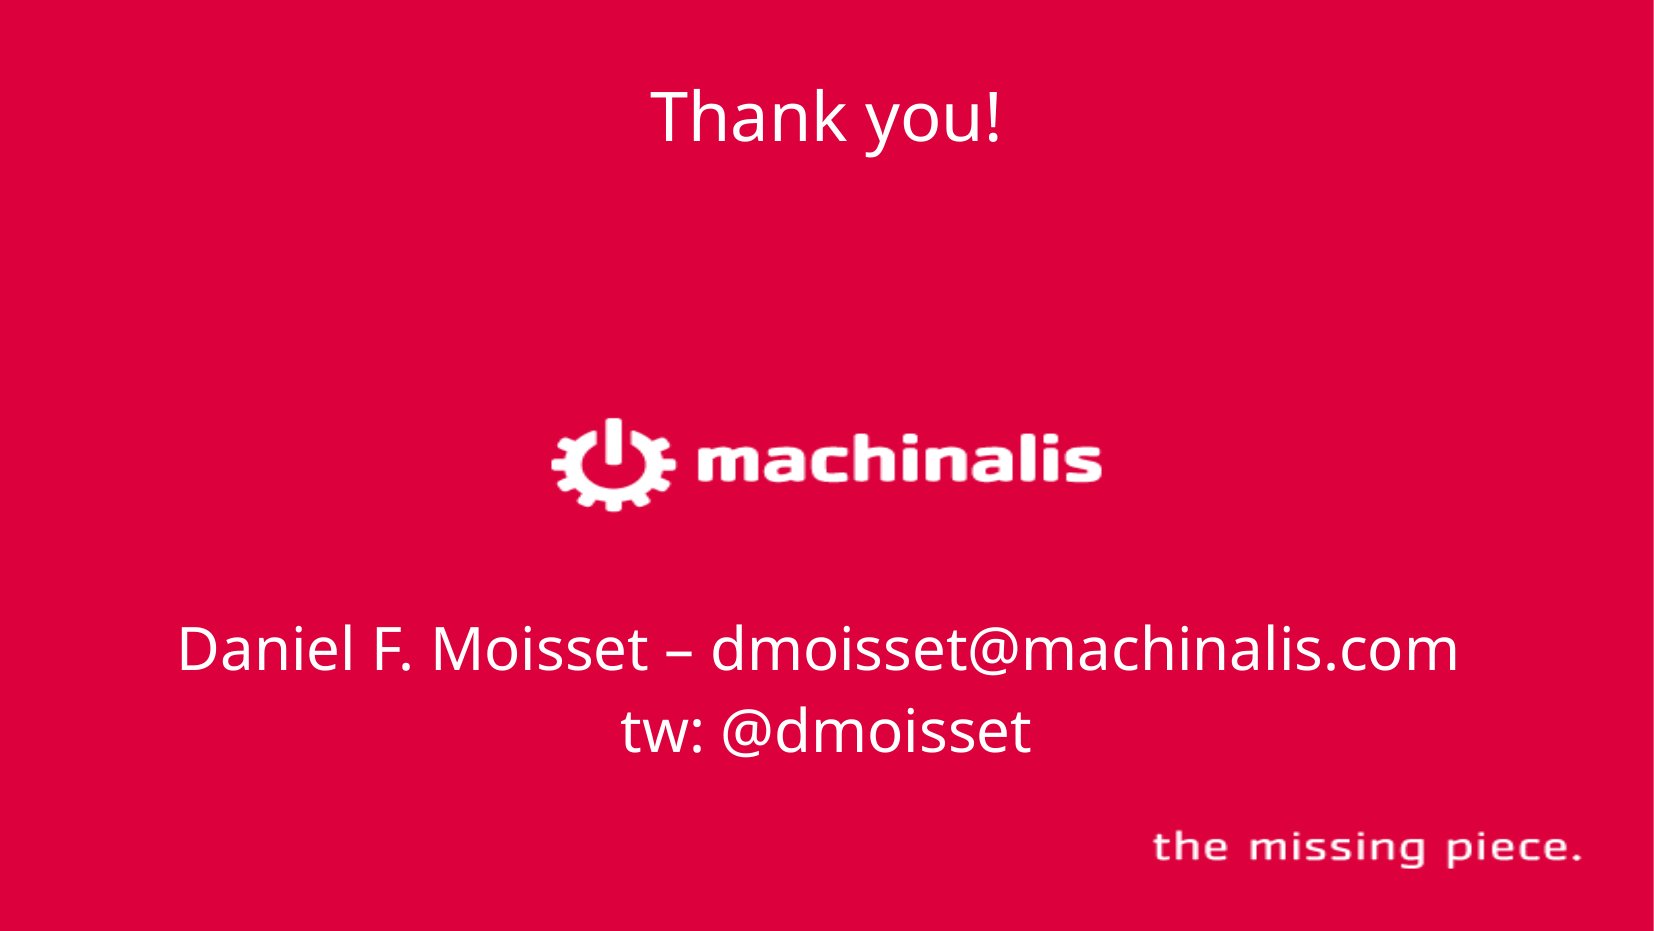

# Thank you!
Daniel F. Moisset – dmoisset@machinalis.com
tw: @dmoisset